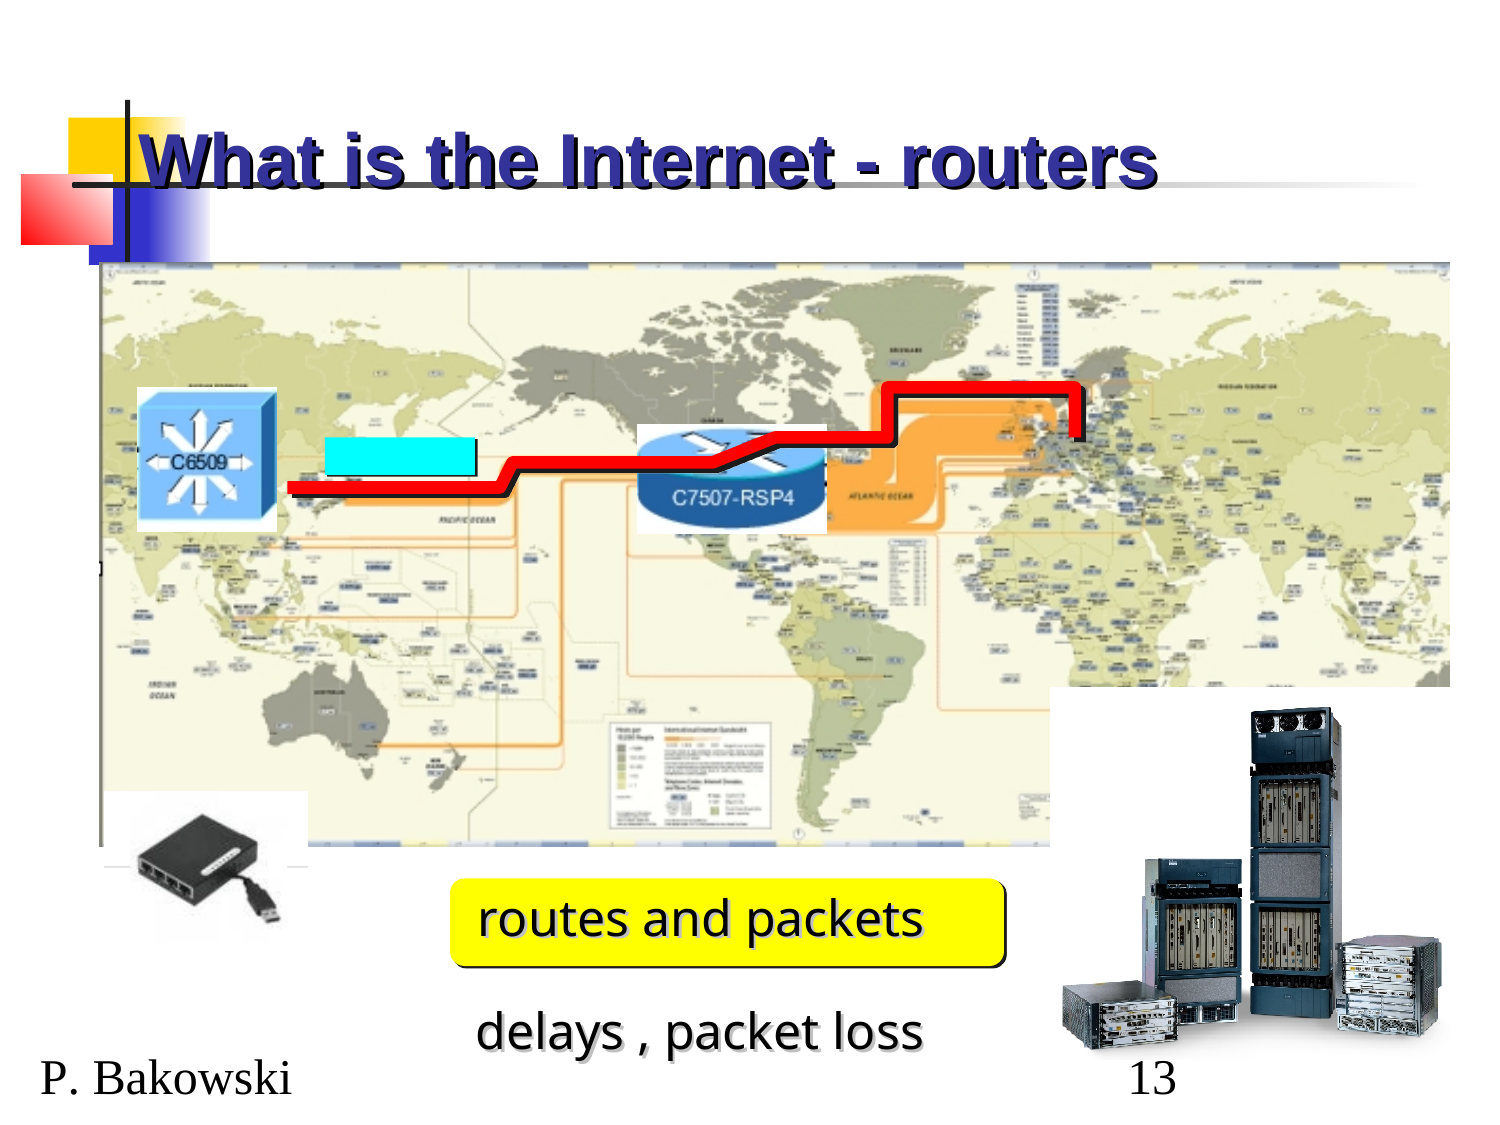

# What is the Internet - routers
routes and packets
delays , packet loss
P.Bakowski
13